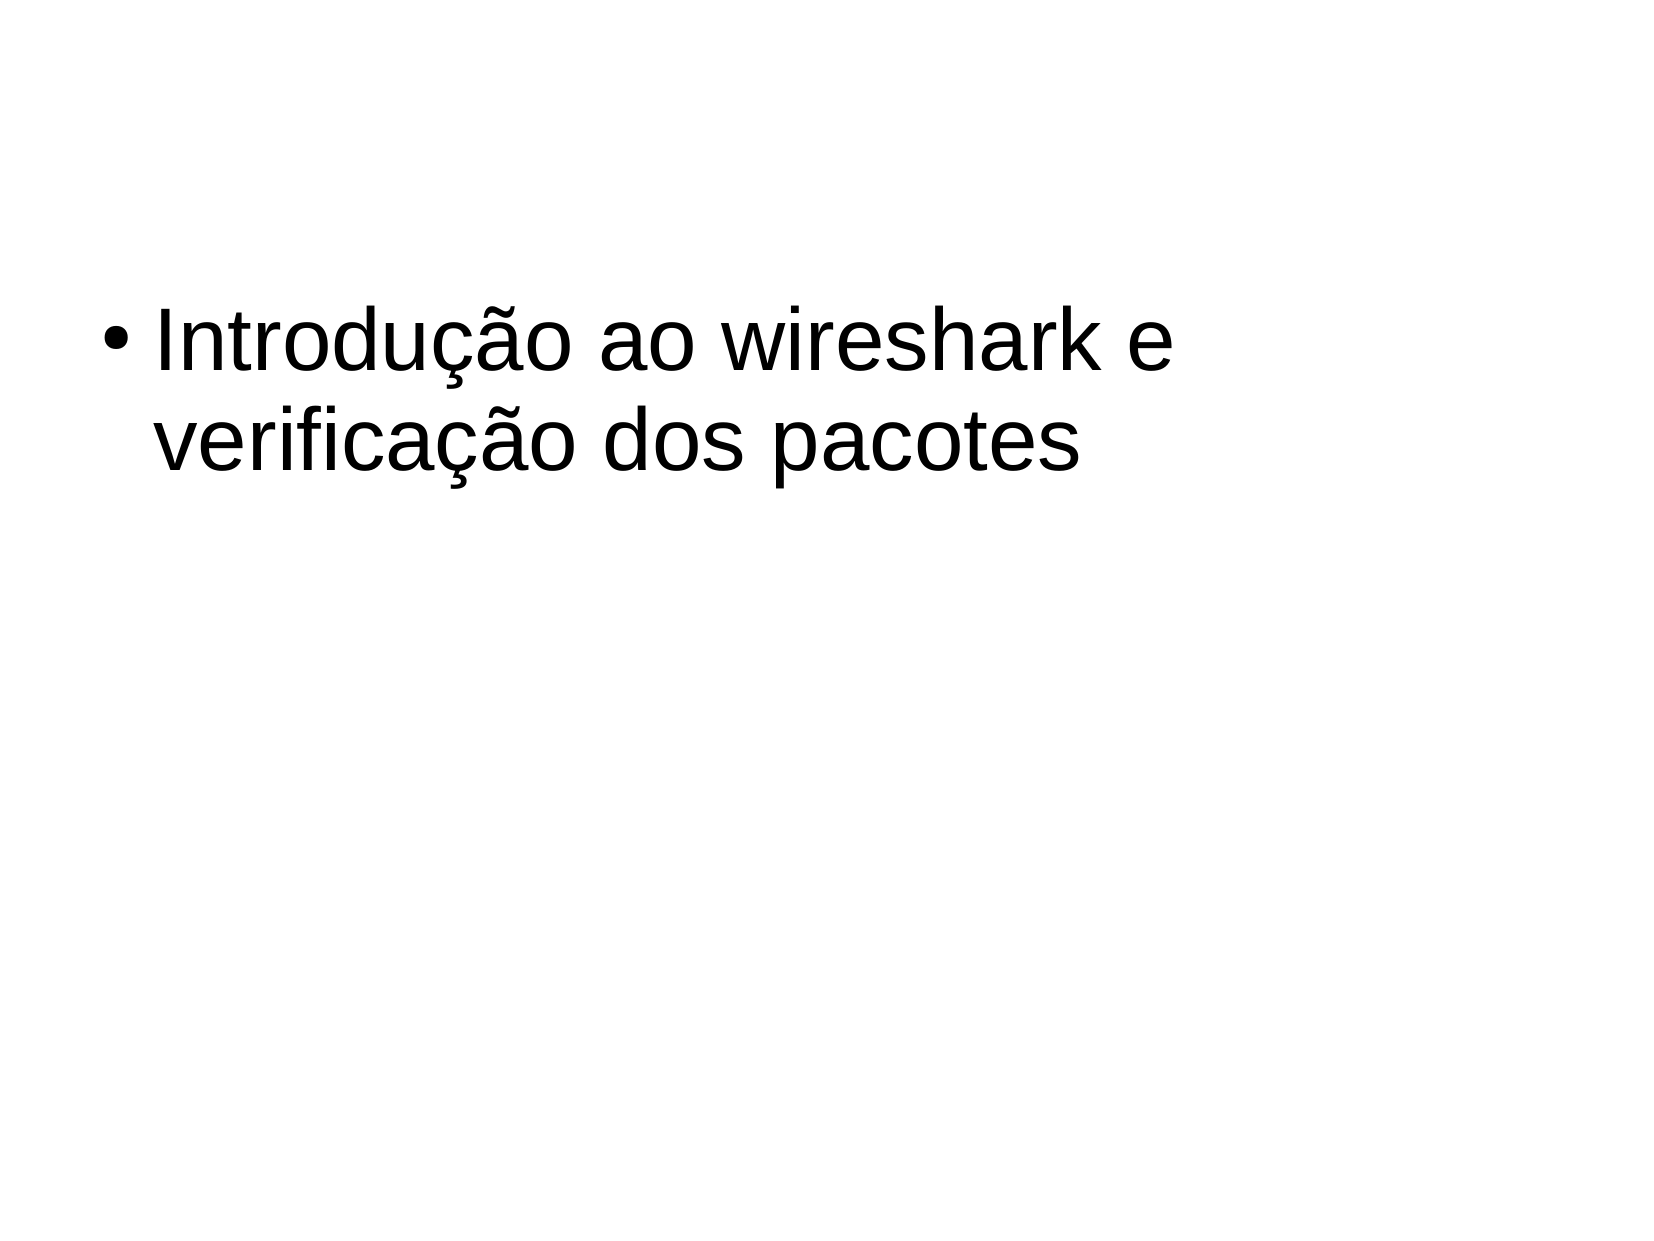

#
Introdução ao wireshark e verificação dos pacotes